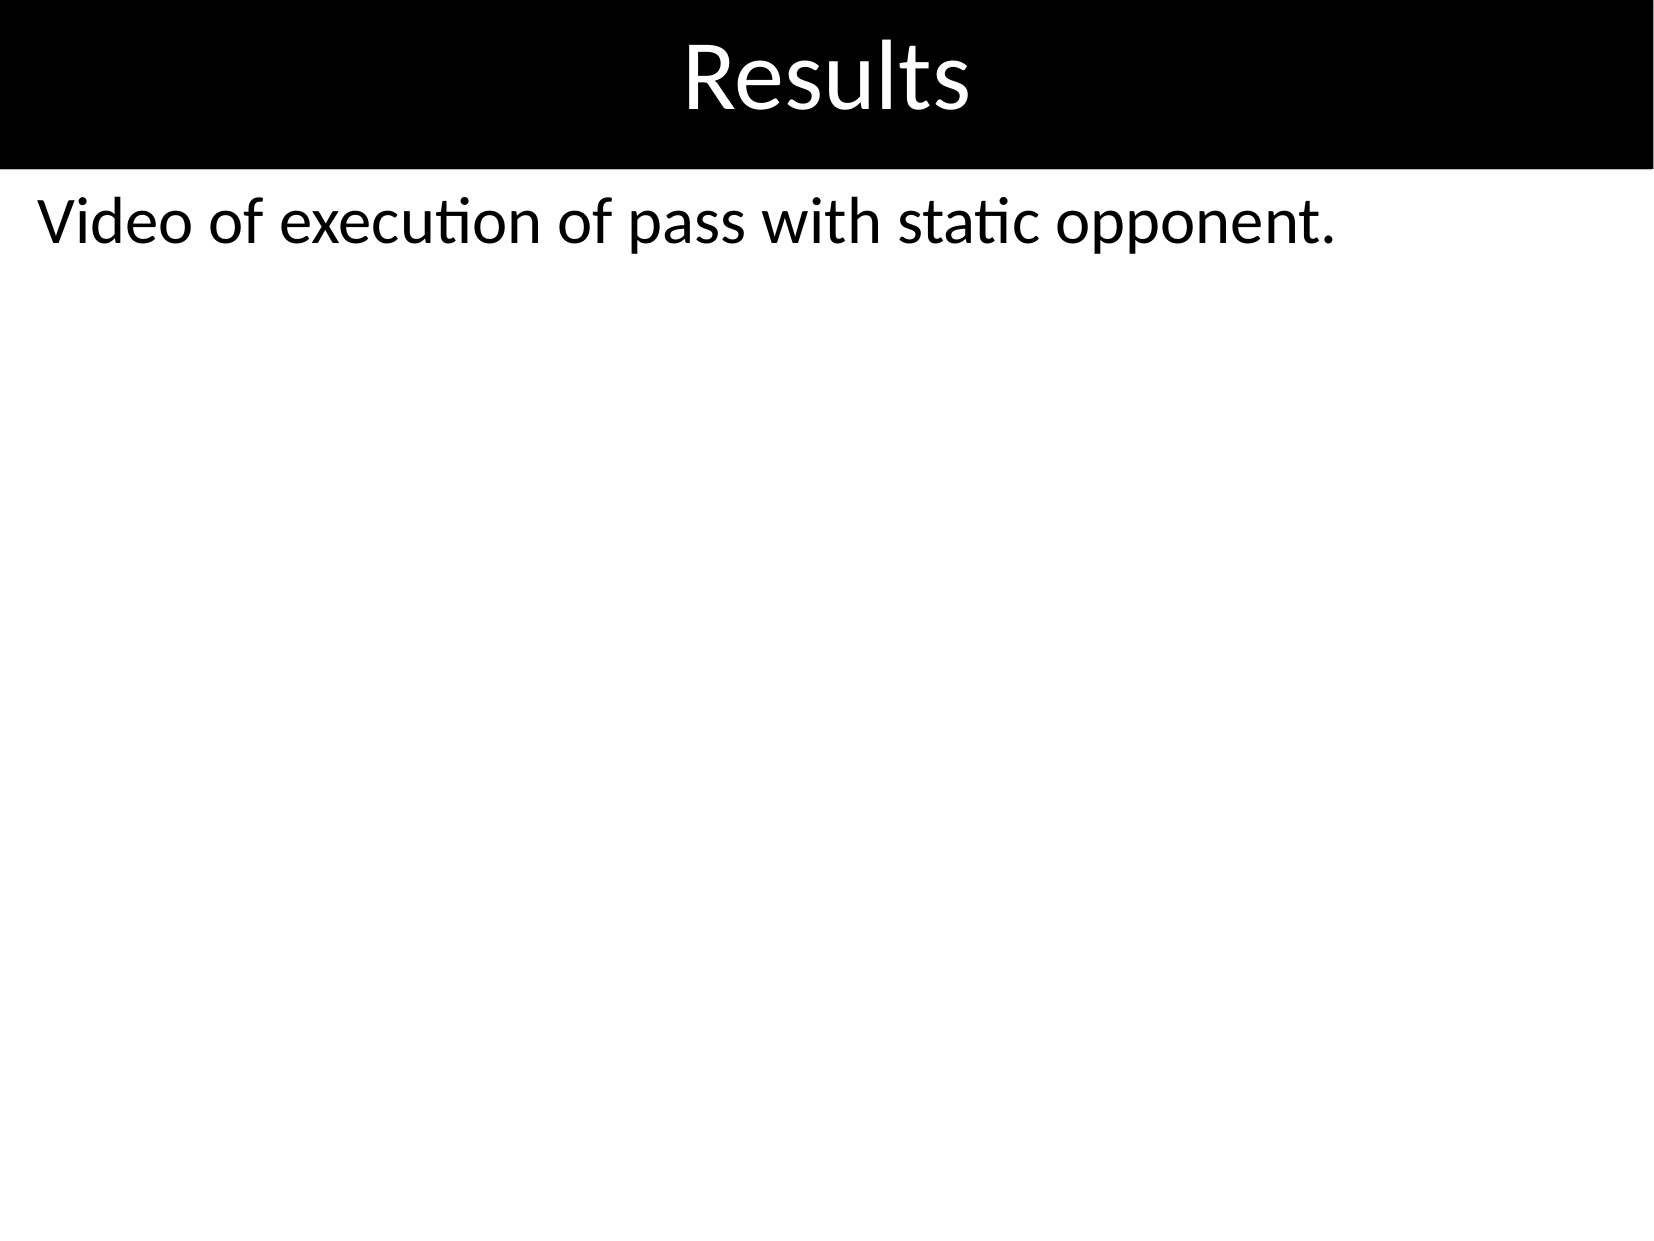

# Results
Video of execution of pass with static opponent.